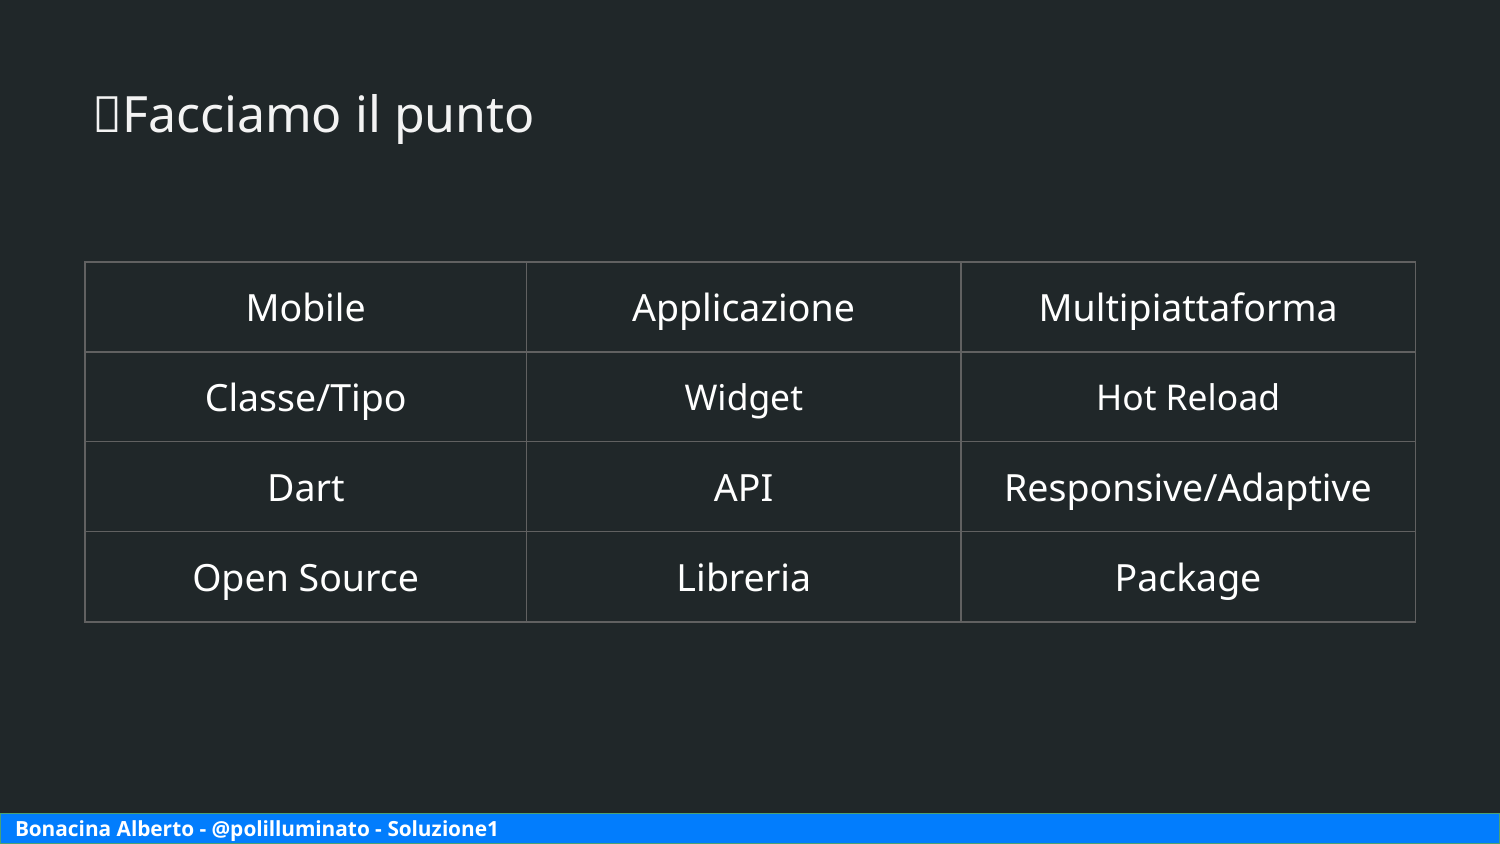

🧾Facciamo il punto
| Mobile | Applicazione | Multipiattaforma |
| --- | --- | --- |
| Classe/Tipo | Widget | Hot Reload |
| Dart | API | Responsive/Adaptive |
| Open Source | Libreria | Package |
Bonacina Alberto - @polilluminato - Soluzione1